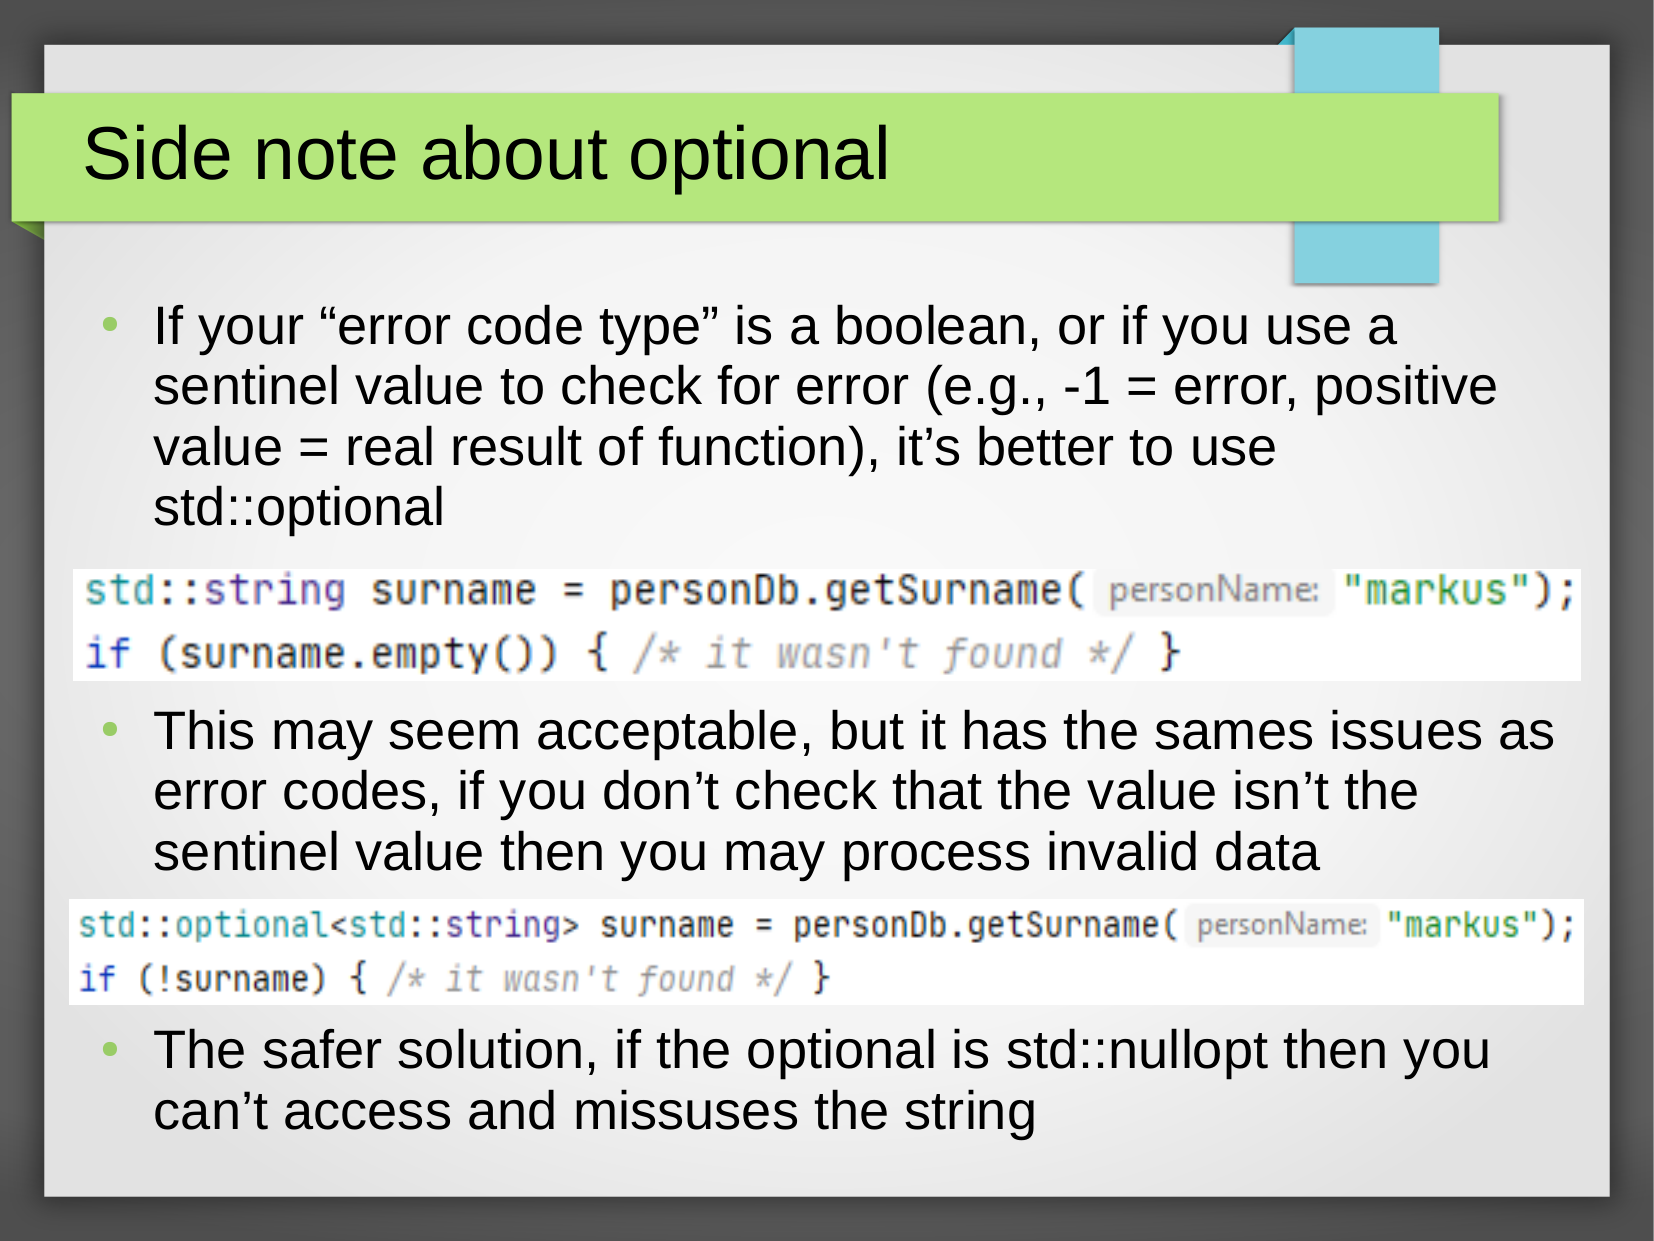

# Side note about optional
If your “error code type” is a boolean, or if you use a sentinel value to check for error (e.g., -1 = error, positive value = real result of function), it’s better to use std::optional
This may seem acceptable, but it has the sames issues as error codes, if you don’t check that the value isn’t the sentinel value then you may process invalid data
The safer solution, if the optional is std::nullopt then you can’t access and missuses the string